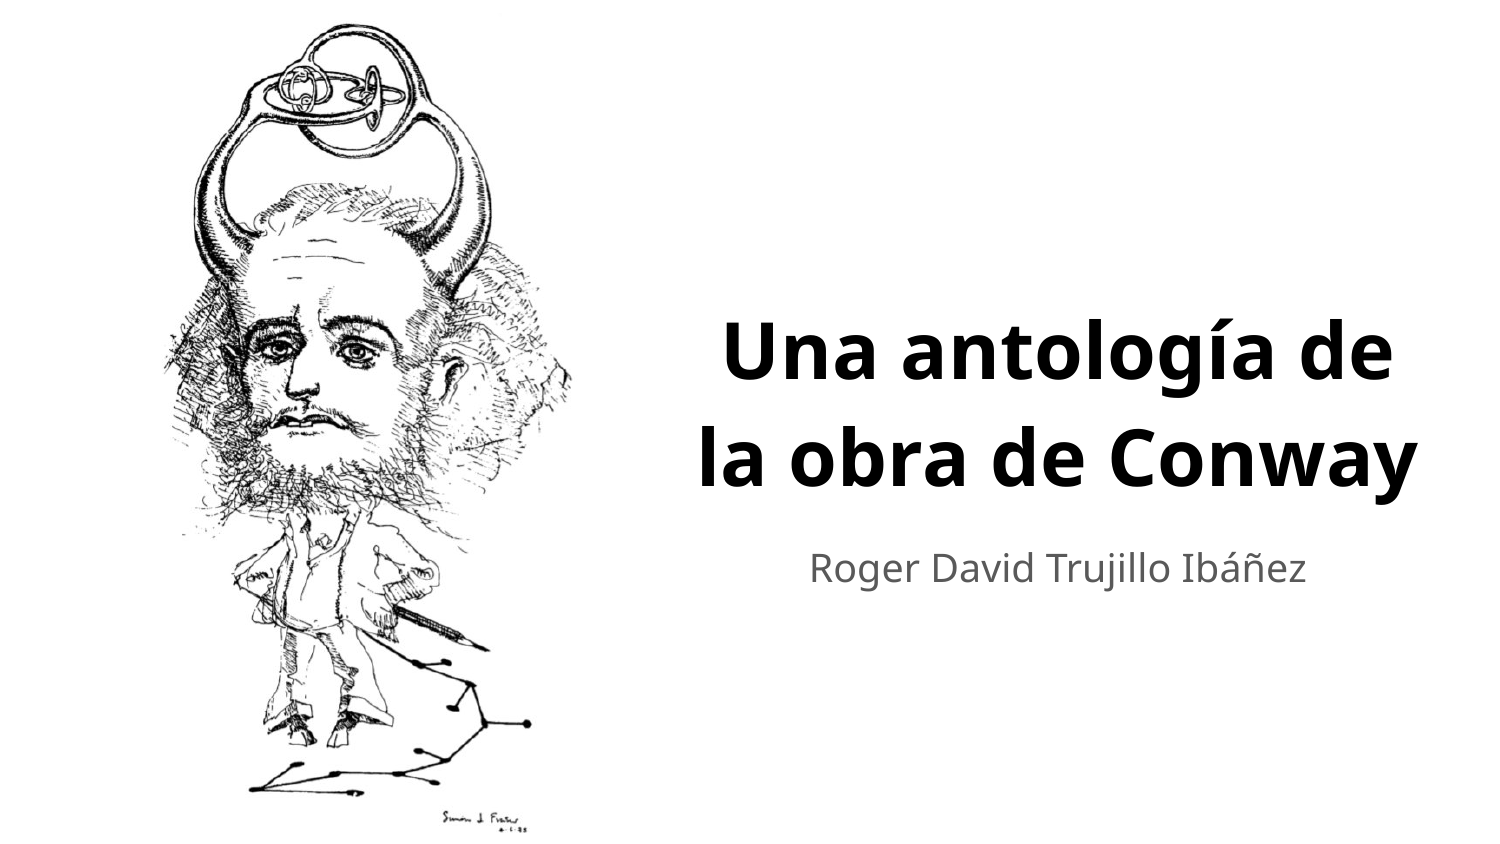

# Una antología de la obra de Conway
Roger David Trujillo Ibáñez